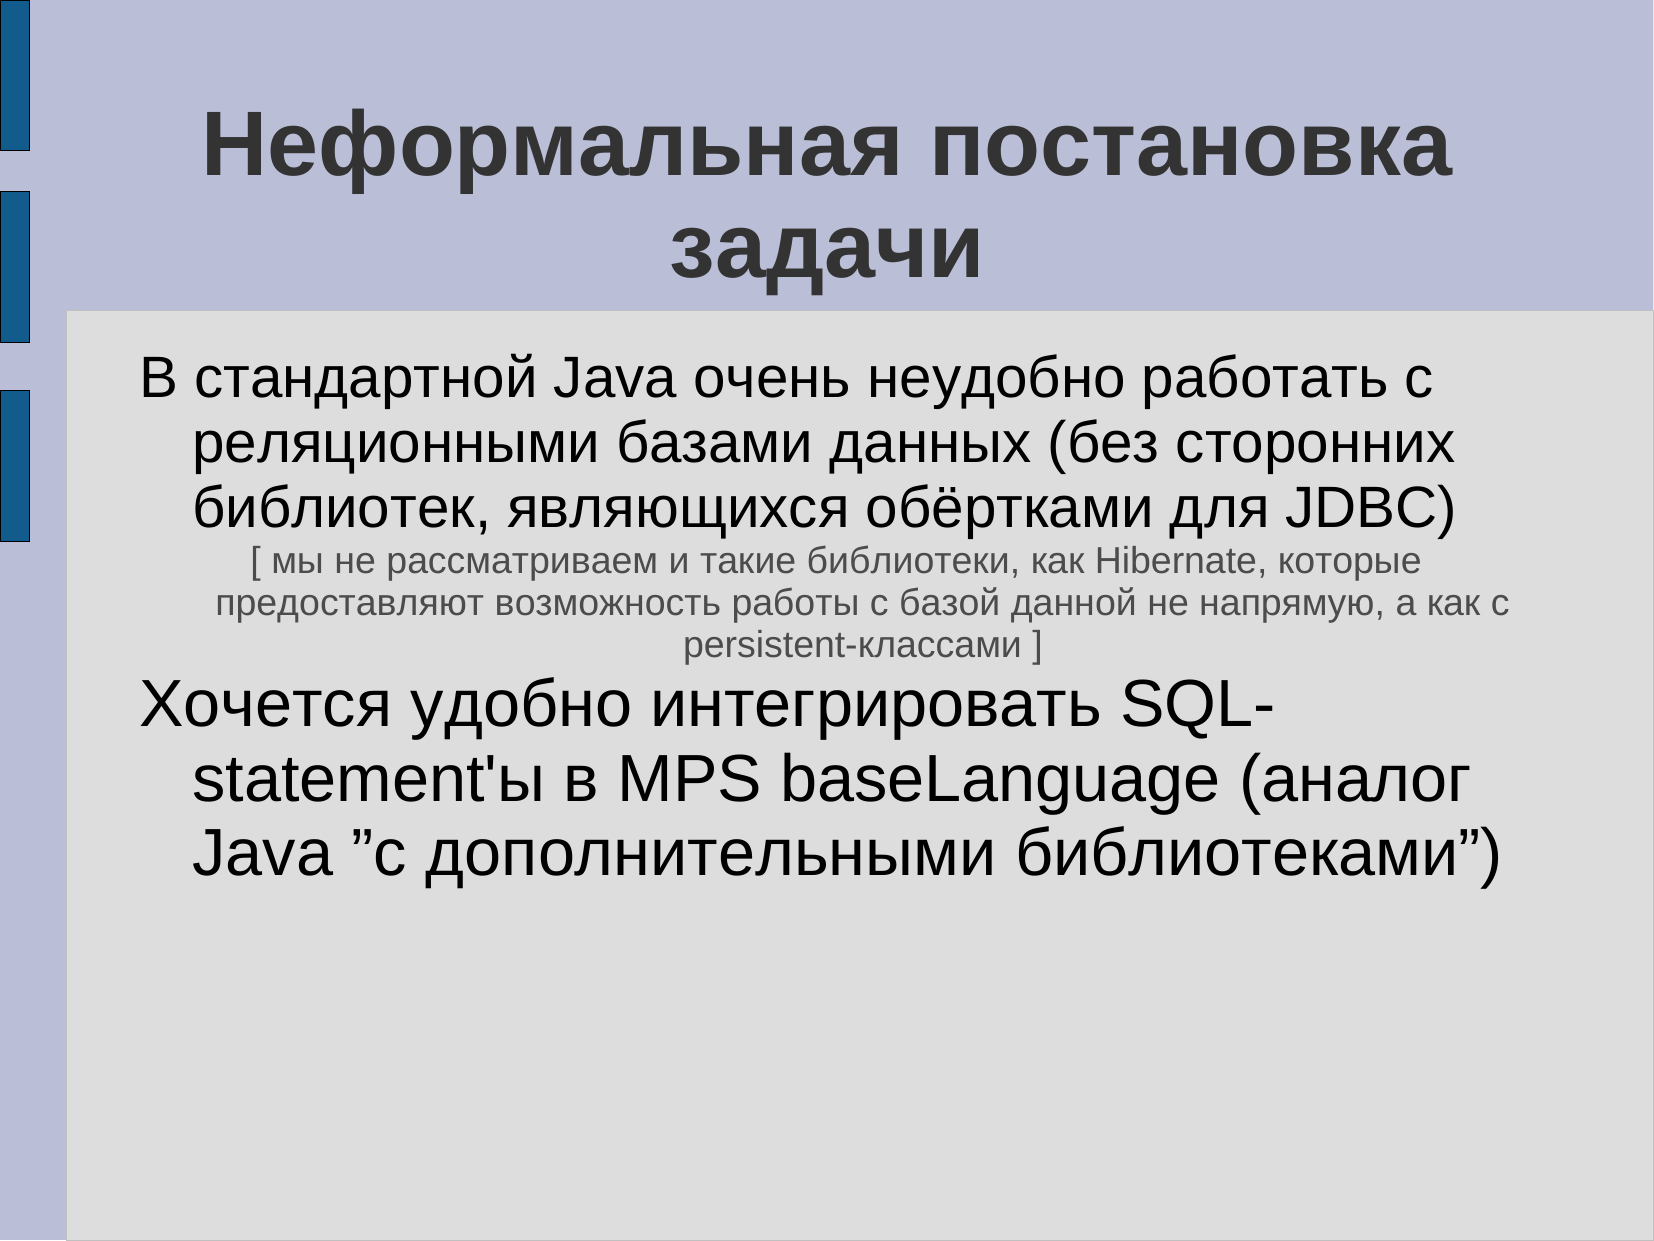

# Неформальная постановка задачи
В стандартной Java очень неудобно работать с реляционными базами данных (без сторонних библиотек, являющихся обёртками для JDBC)
[ мы не рассматриваем и такие библиотеки, как Hibernate, которые предоставляют возможность работы с базой данной не напрямую, а как с persistent-классами ]
Хочется удобно интегрировать SQL-statement'ы в MPS baseLanguage (аналог Java ”с дополнительными библиотеками”)